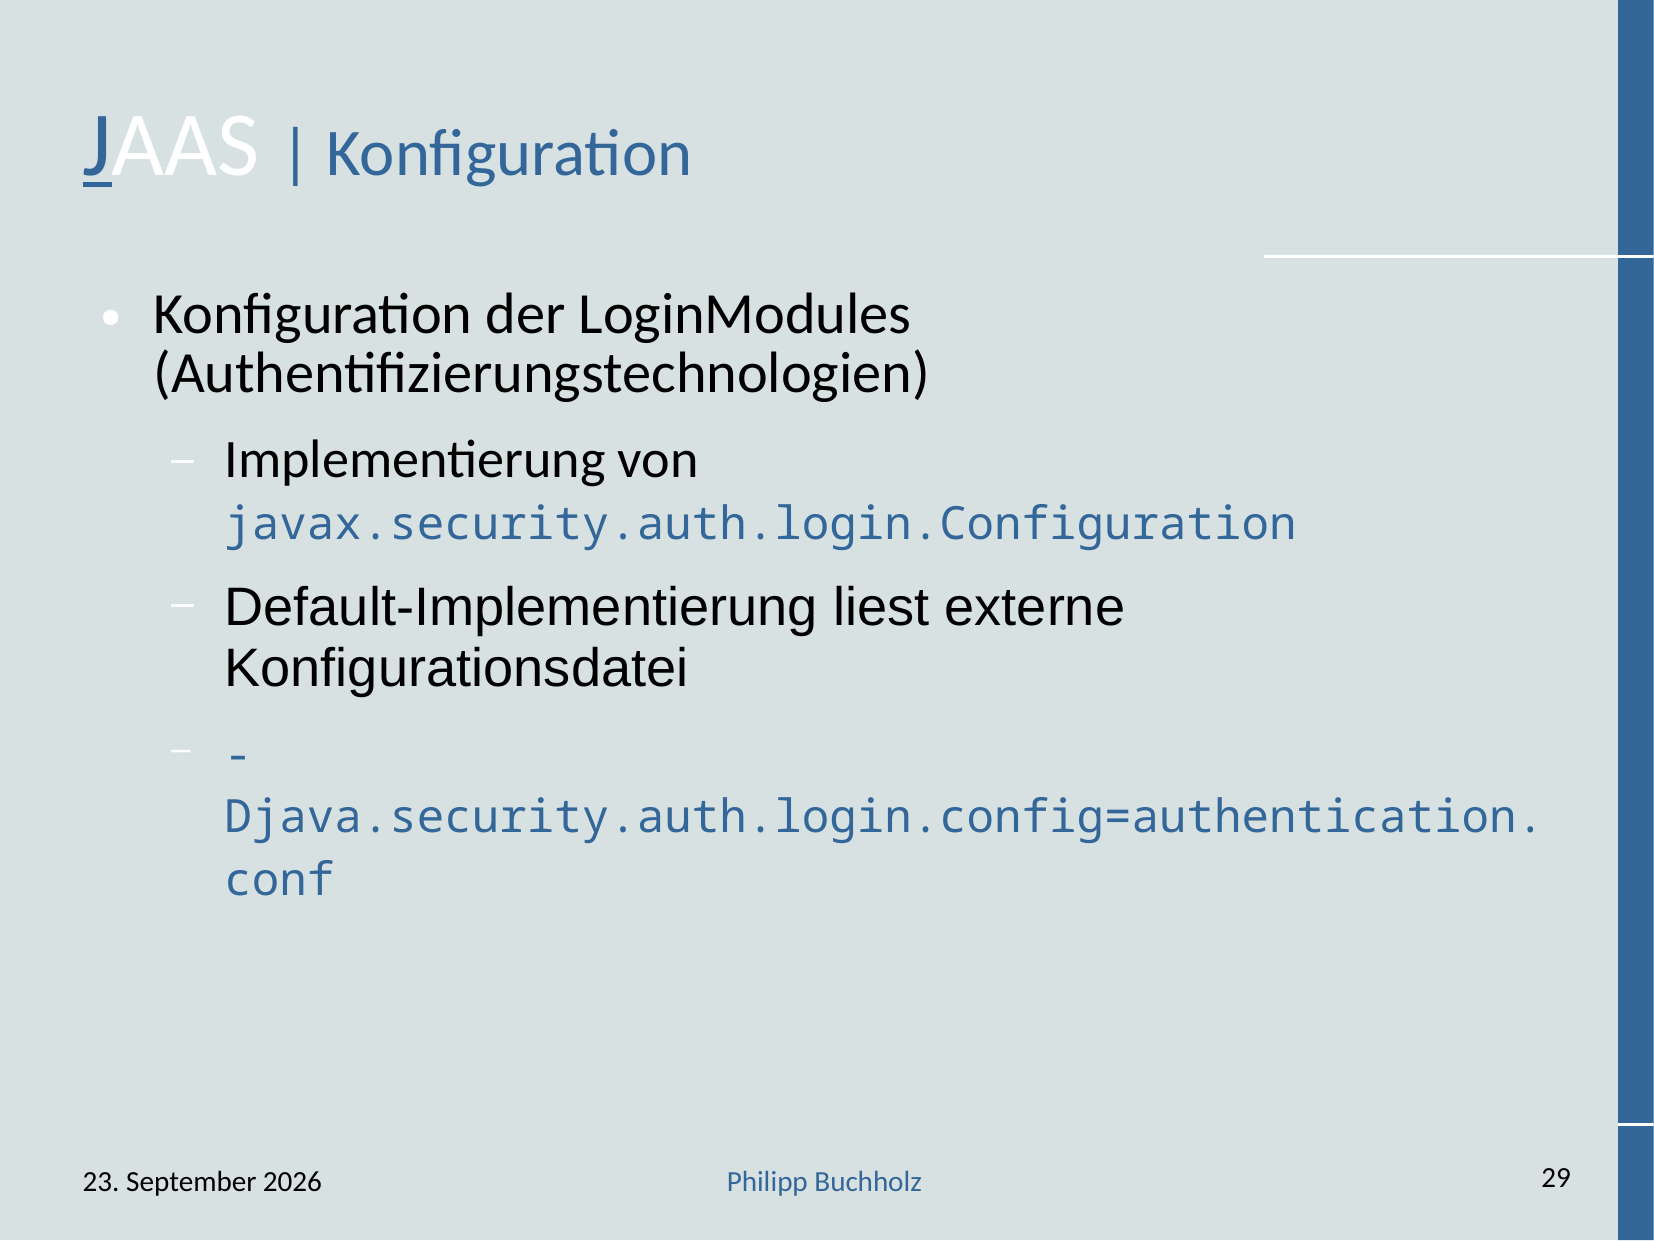

# JAAS | Konfiguration
Konfiguration der LoginModules (Authentifizierungstechnologien)
Implementierung von javax.security.auth.login.Configuration
Default-Implementierung liest externe Konfigurationsdatei
-Djava.security.auth.login.config=authentication.conf
29